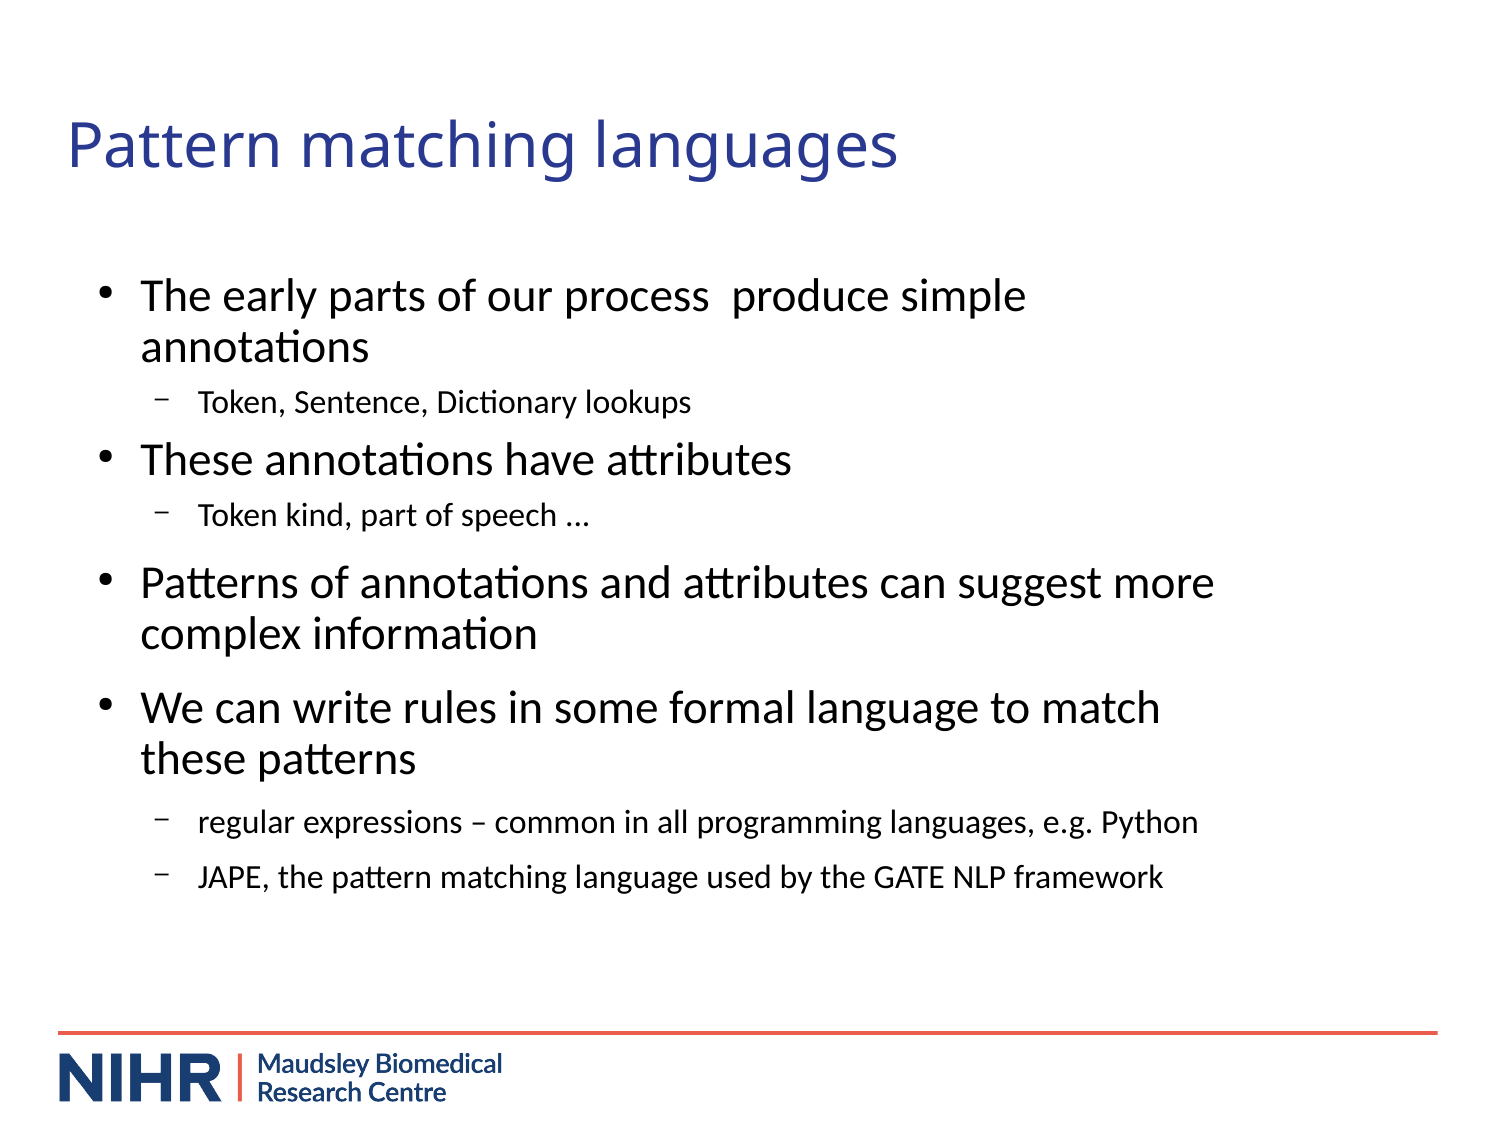

Pattern matching languages
# The early parts of our process produce simple annotations
Token, Sentence, Dictionary lookups
These annotations have attributes
Token kind, part of speech ...
Patterns of annotations and attributes can suggest more complex information
We can write rules in some formal language to match these patterns
regular expressions – common in all programming languages, e.g. Python
JAPE, the pattern matching language used by the GATE NLP framework